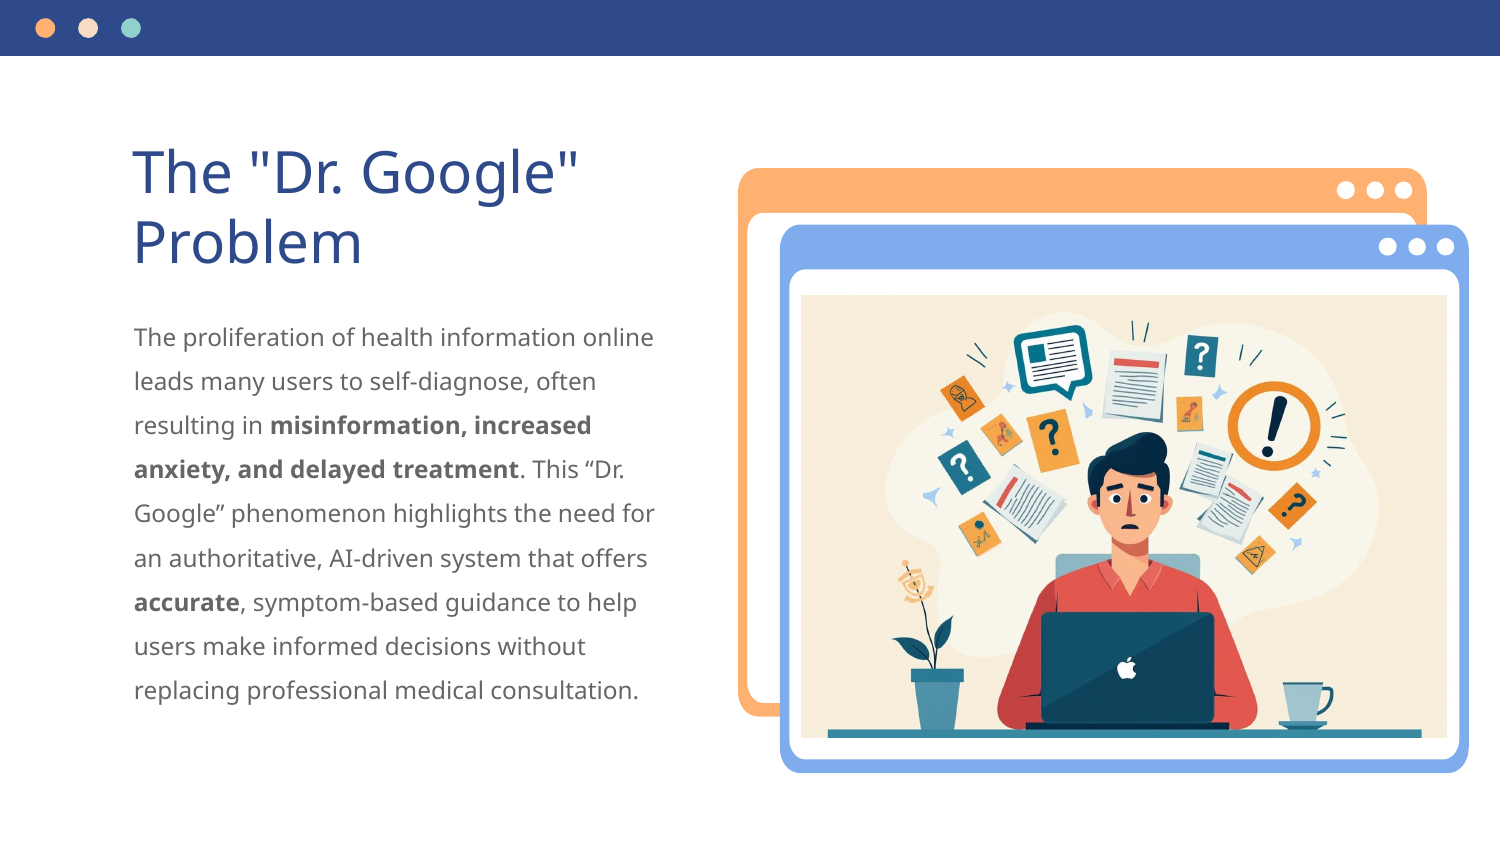

# The "Dr. Google" Problem
The proliferation of health information online leads many users to self-diagnose, often resulting in misinformation, increased anxiety, and delayed treatment. This “Dr. Google” phenomenon highlights the need for an authoritative, AI-driven system that offers accurate, symptom-based guidance to help users make informed decisions without replacing professional medical consultation.